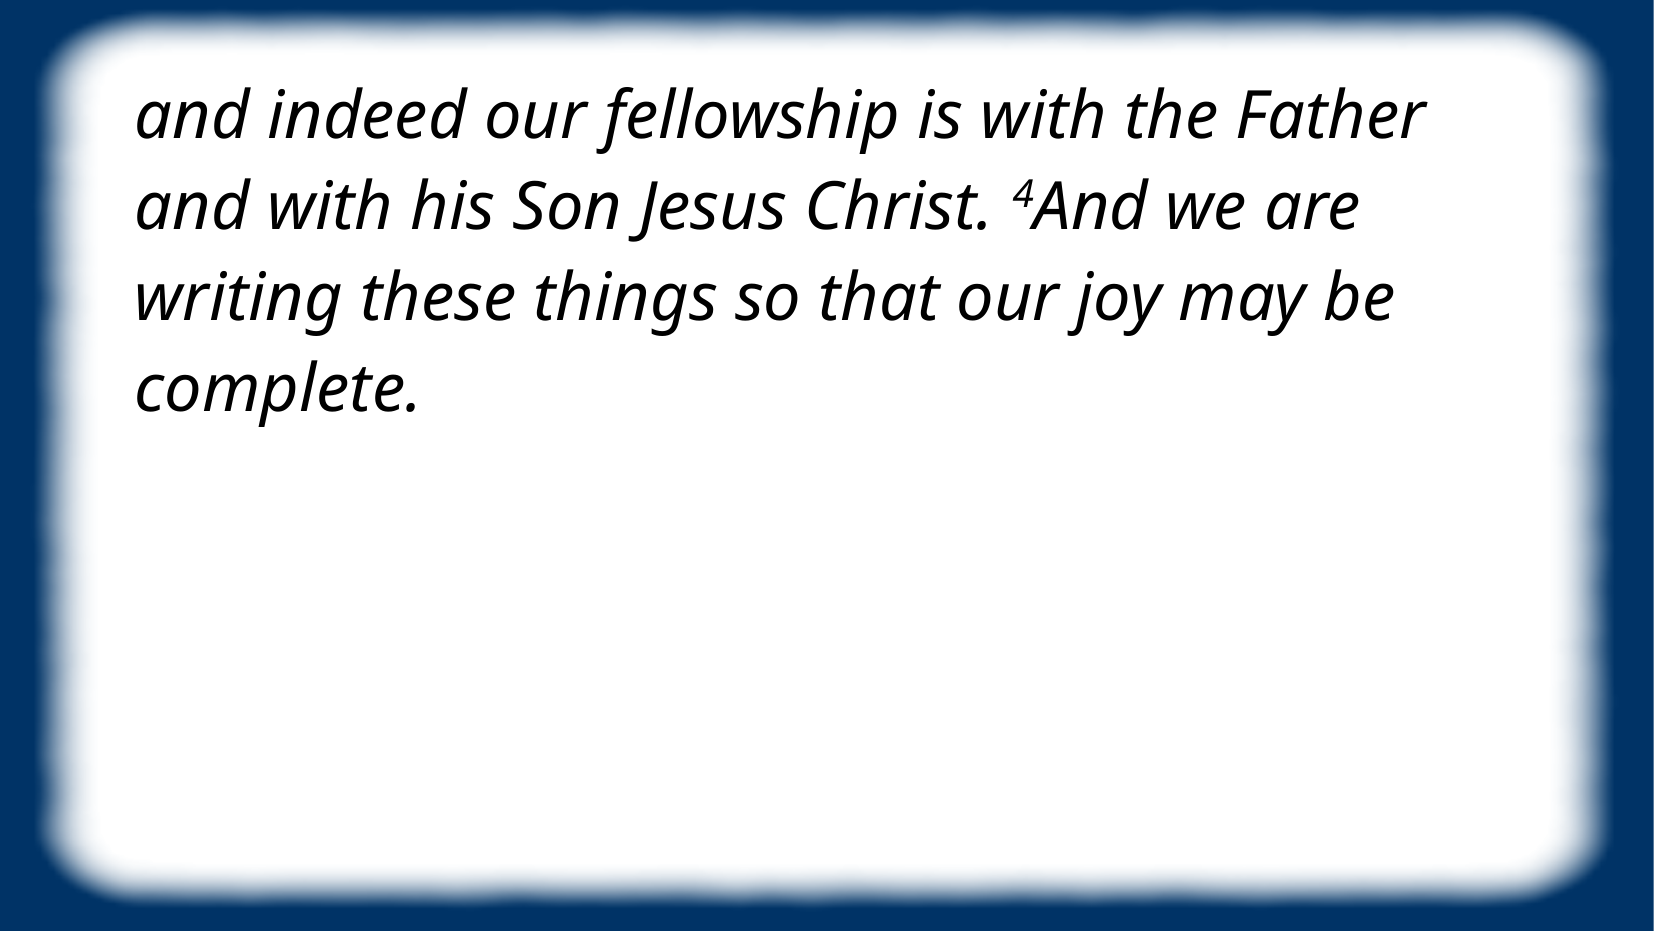

and indeed our fellowship is with the Father and with his Son Jesus Christ. 4And we are writing these things so that our joy may be complete.